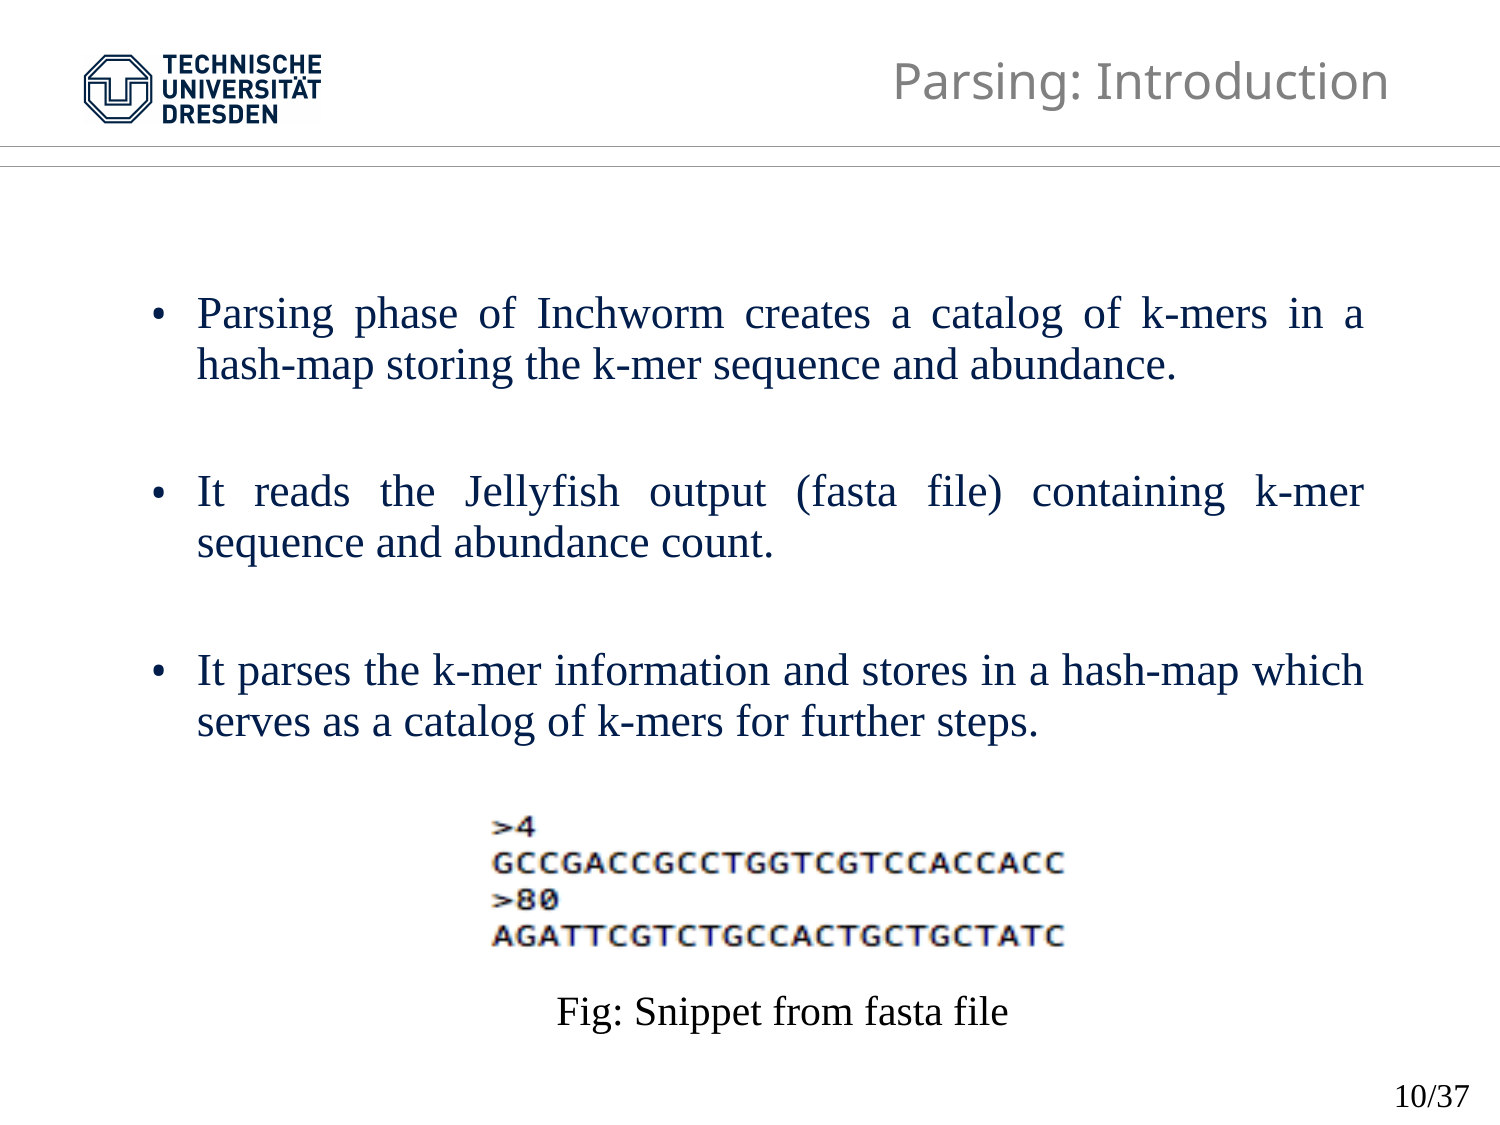

# Parsing: Introduction
Parsing phase of Inchworm creates a catalog of k-mers in a hash-map storing the k-mer sequence and abundance.
It reads the Jellyfish output (fasta file) containing k-mer sequence and abundance count.
It parses the k-mer information and stores in a hash-map which serves as a catalog of k-mers for further steps.
Fig: Snippet from fasta file
10